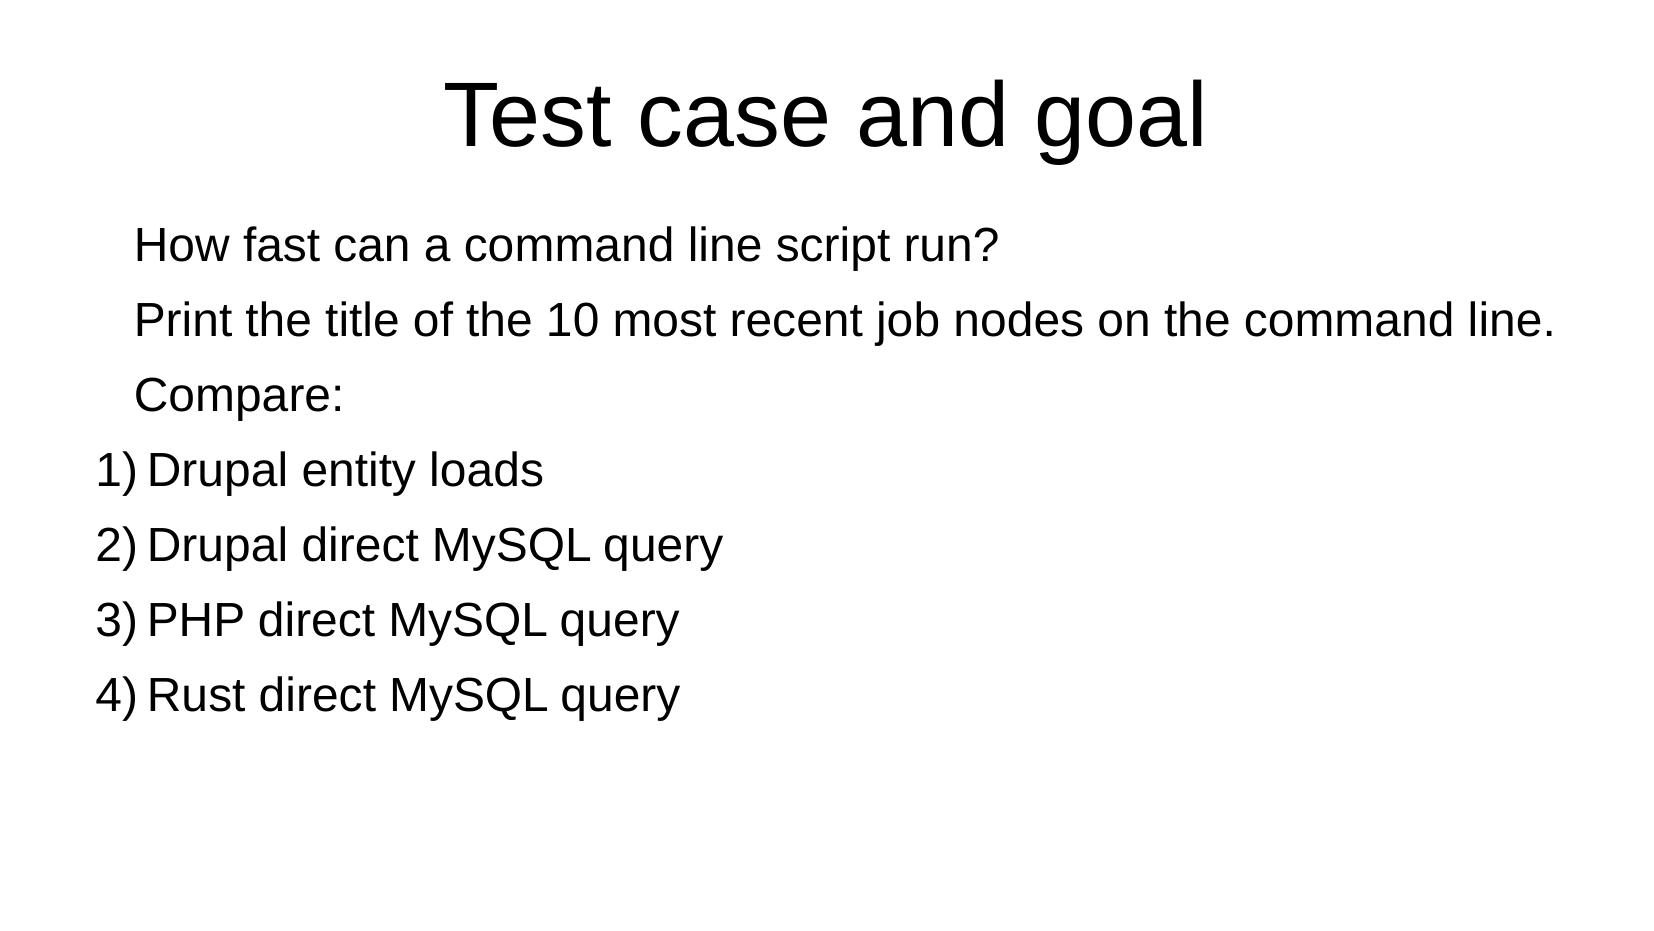

# Test case and goal
How fast can a command line script run?
Print the title of the 10 most recent job nodes on the command line.
Compare:
 Drupal entity loads
 Drupal direct MySQL query
 PHP direct MySQL query
 Rust direct MySQL query